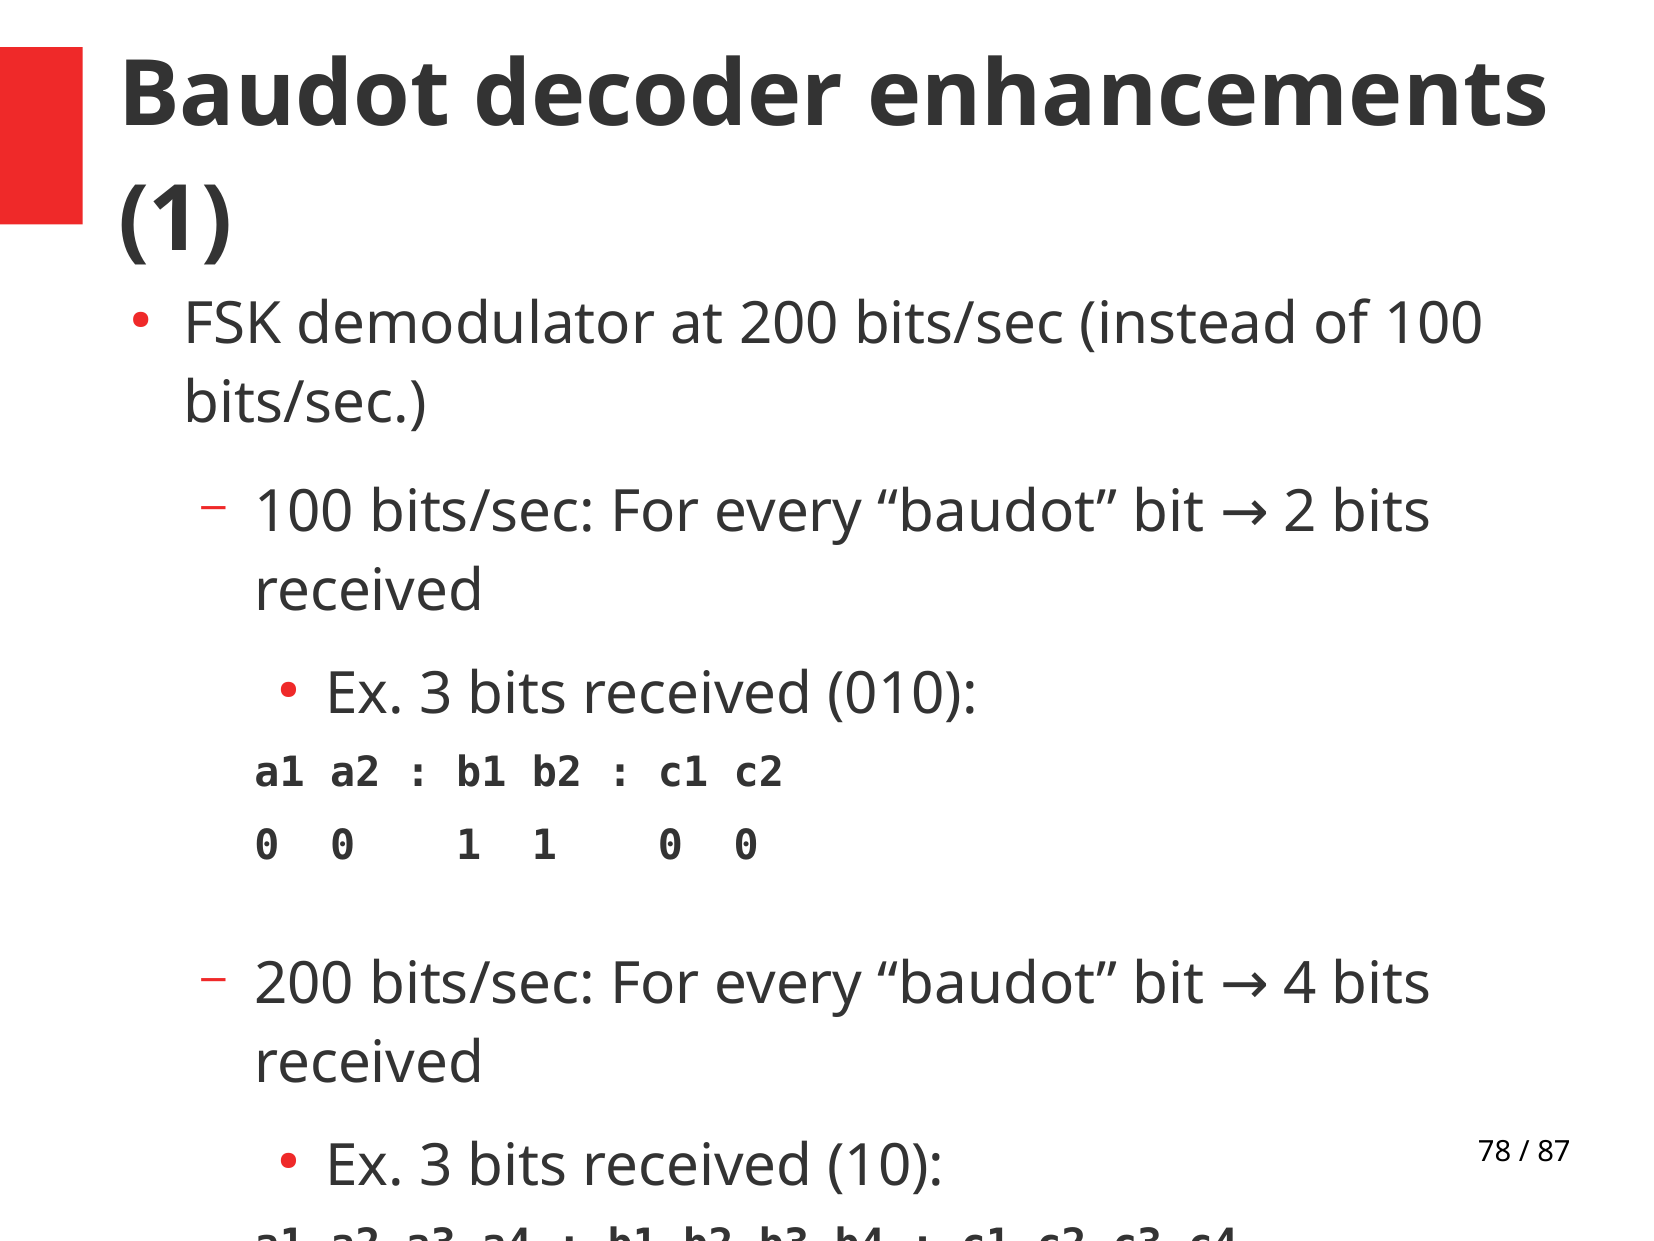

# Baudot decoder enhancements (1)
FSK demodulator at 200 bits/sec (instead of 100 bits/sec.)
100 bits/sec: For every “baudot” bit → 2 bits received
Ex. 3 bits received (010):
a1 a2 : b1 b2 : c1 c2
0 0 1 1 0 0
200 bits/sec: For every “baudot” bit → 4 bits received
Ex. 3 bits received (10):
a1 a2 a3 a4 : b1 b2 b3 b4 : c1 c2 c3 c4
0 0 0 0 1 1 1 1 0 0 0 0
78